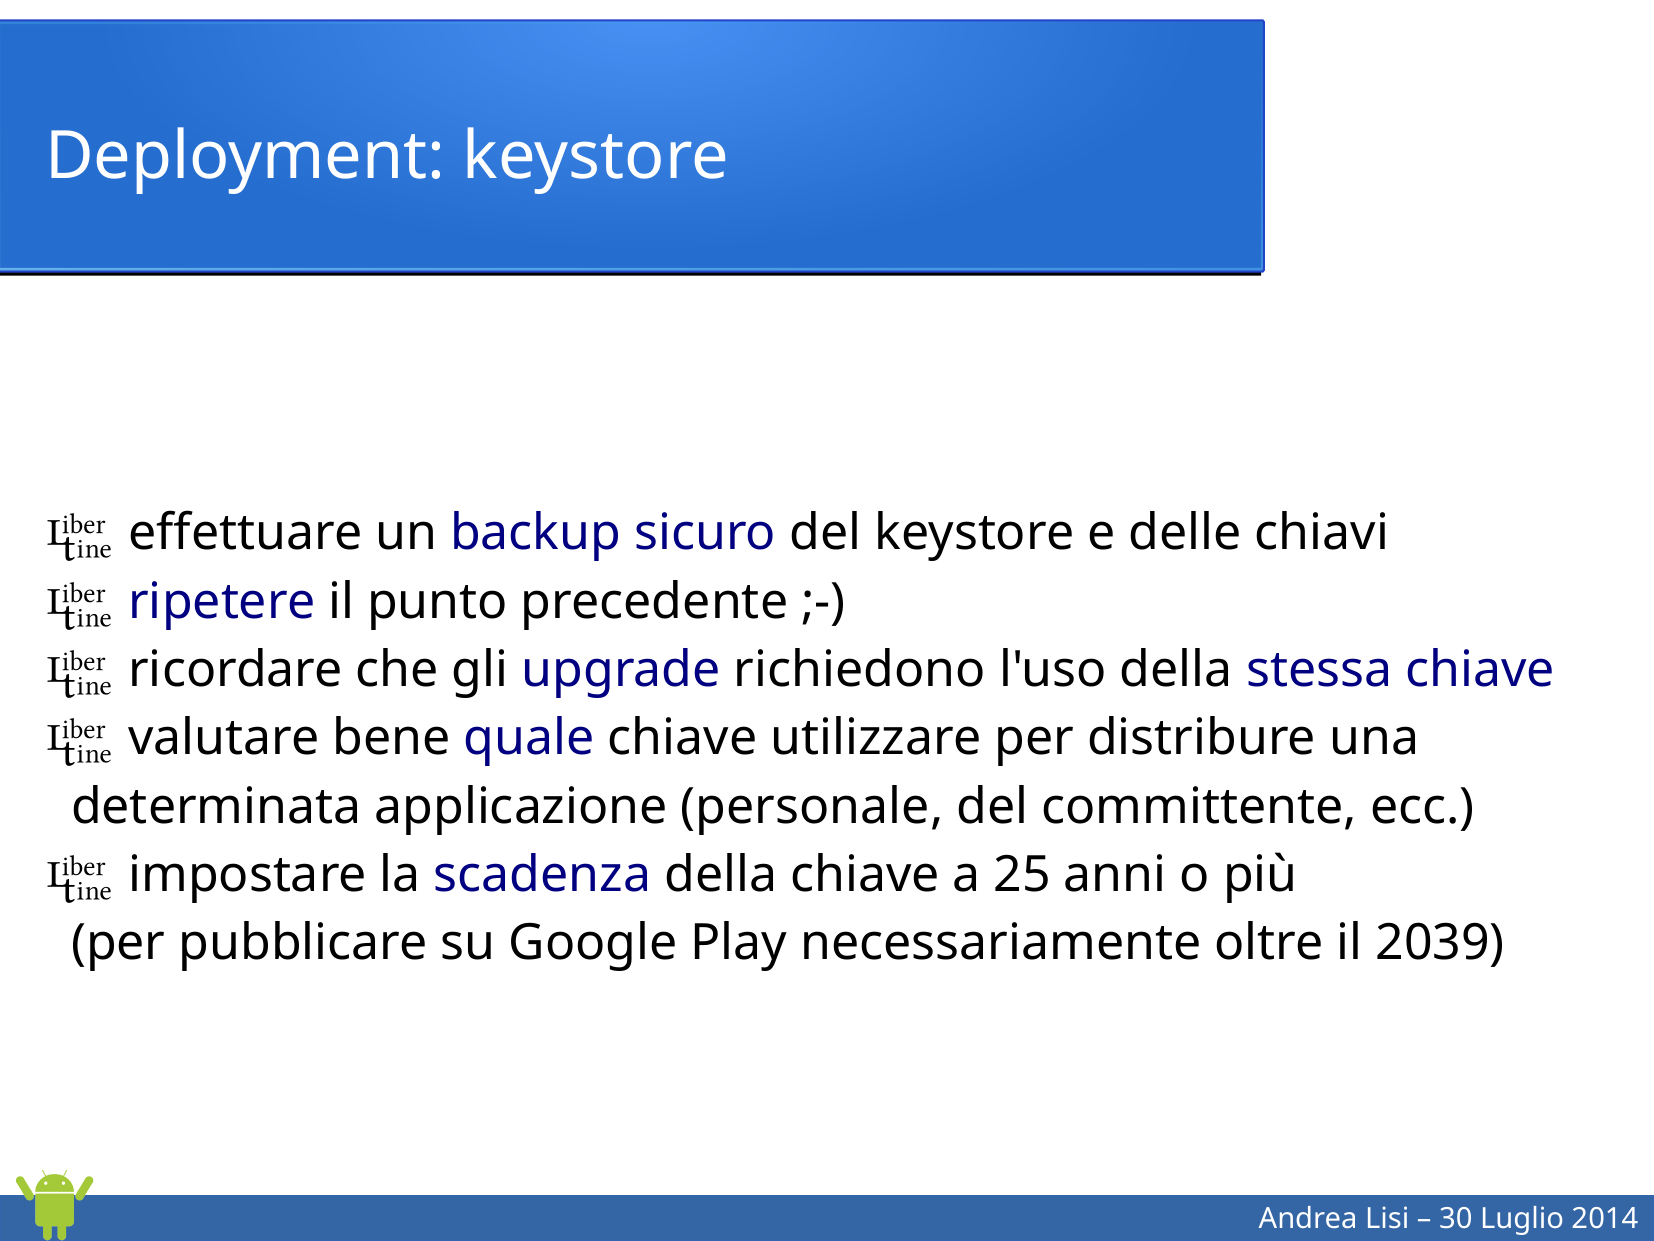

# Deployment: keystore
 effettuare un backup sicuro del keystore e delle chiavi
 ripetere il punto precedente ;-)
 ricordare che gli upgrade richiedono l'uso della stessa chiave
 valutare bene quale chiave utilizzare per distribure una
 determinata applicazione (personale, del committente, ecc.)
 impostare la scadenza della chiave a 25 anni o più
 (per pubblicare su Google Play necessariamente oltre il 2039)
Andrea Lisi – 30 Luglio 2014